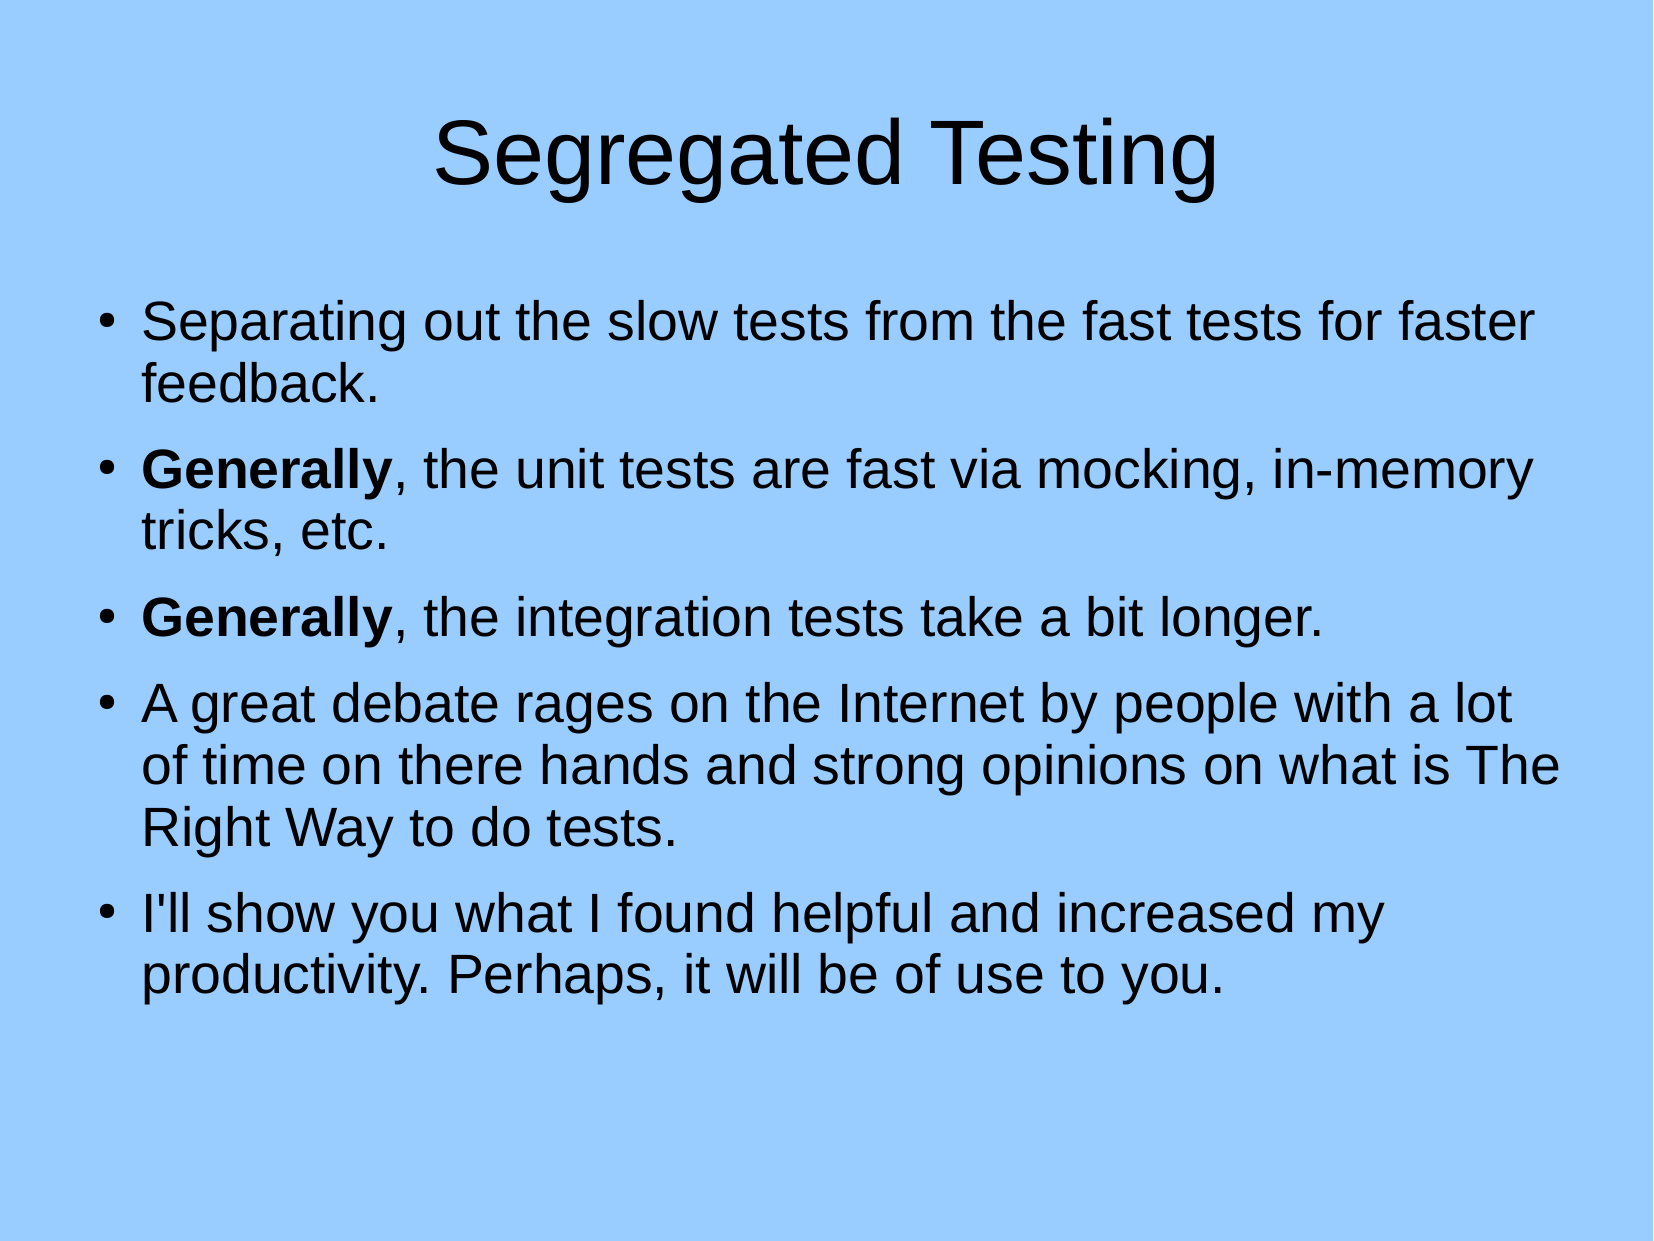

# Segregated Testing
Separating out the slow tests from the fast tests for faster feedback.
Generally, the unit tests are fast via mocking, in-memory tricks, etc.
Generally, the integration tests take a bit longer.
A great debate rages on the Internet by people with a lot of time on there hands and strong opinions on what is The Right Way to do tests.
I'll show you what I found helpful and increased my productivity. Perhaps, it will be of use to you.